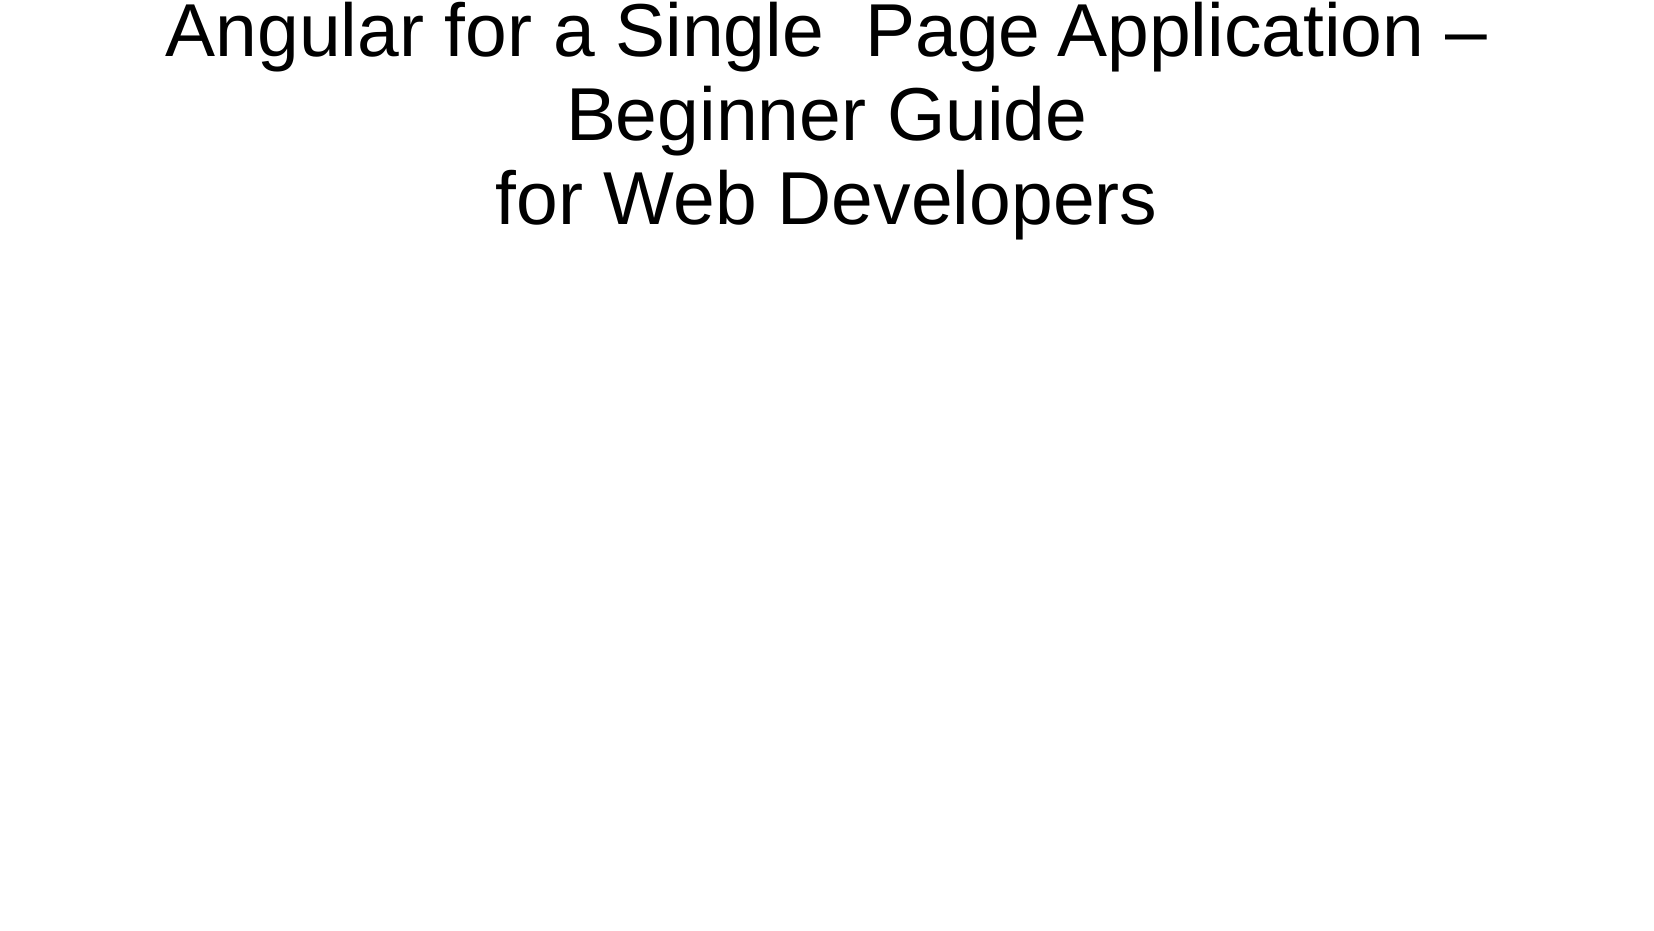

# Angular for a Single Page Application – Beginner Guide for Web Developers